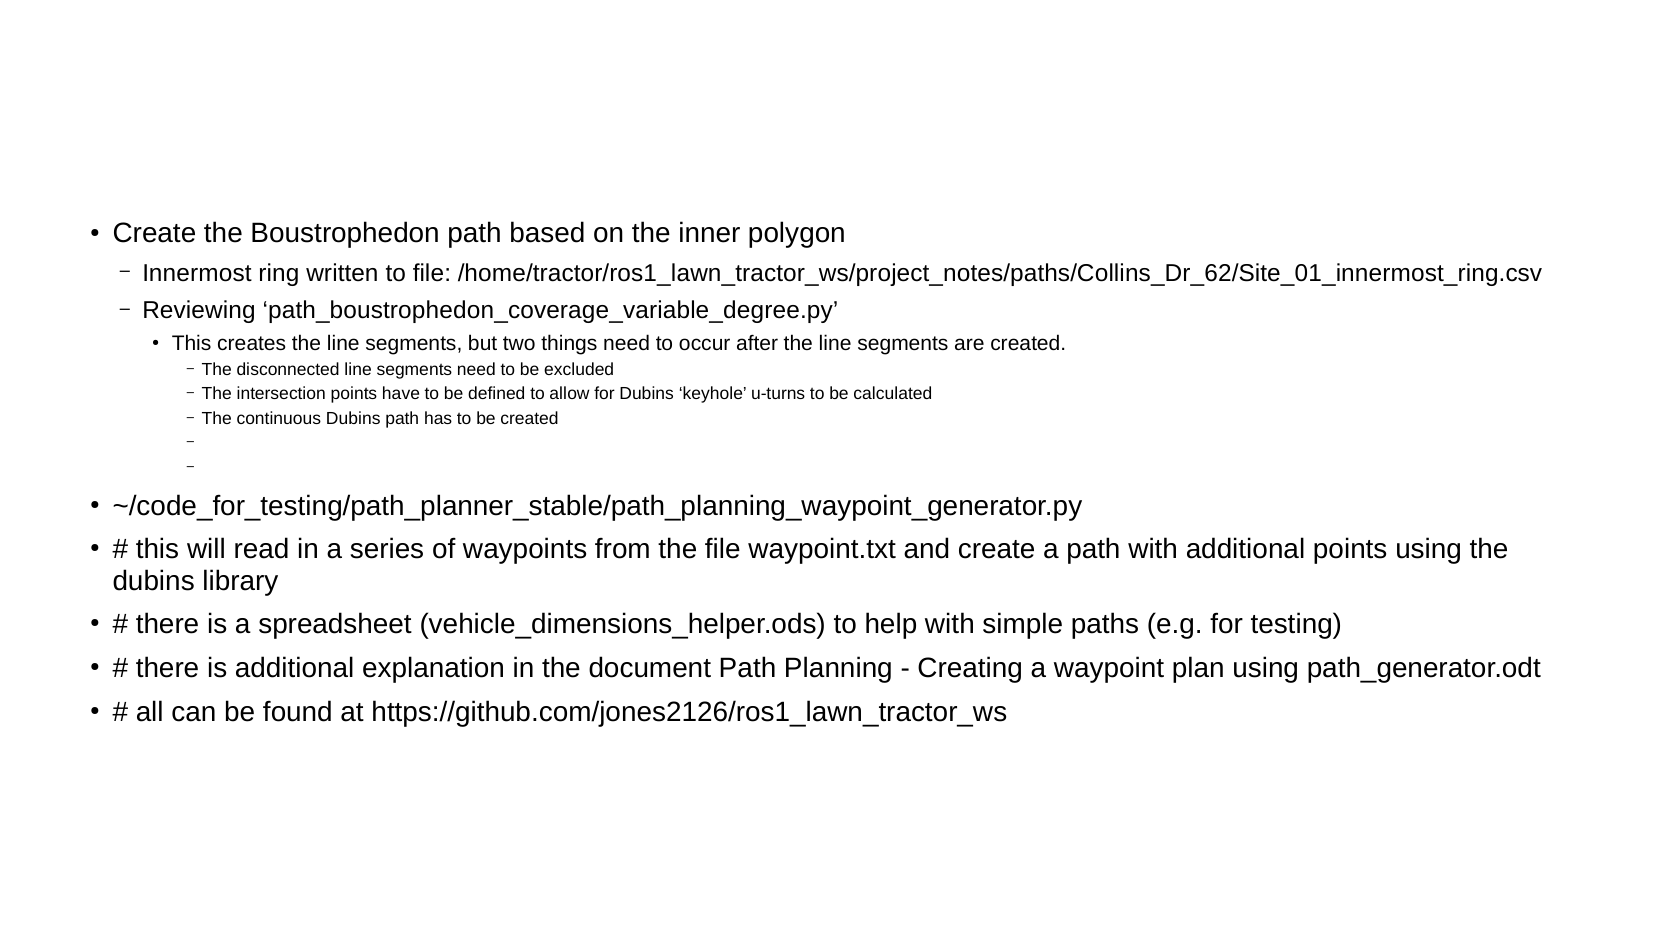

# Create the Boustrophedon path based on the inner polygon
Innermost ring written to file: /home/tractor/ros1_lawn_tractor_ws/project_notes/paths/Collins_Dr_62/Site_01_innermost_ring.csv
Reviewing ‘path_boustrophedon_coverage_variable_degree.py’
This creates the line segments, but two things need to occur after the line segments are created.
The disconnected line segments need to be excluded
The intersection points have to be defined to allow for Dubins ‘keyhole’ u-turns to be calculated
The continuous Dubins path has to be created
~/code_for_testing/path_planner_stable/path_planning_waypoint_generator.py
# this will read in a series of waypoints from the file waypoint.txt and create a path with additional points using the dubins library
# there is a spreadsheet (vehicle_dimensions_helper.ods) to help with simple paths (e.g. for testing)
# there is additional explanation in the document Path Planning - Creating a waypoint plan using path_generator.odt
# all can be found at https://github.com/jones2126/ros1_lawn_tractor_ws